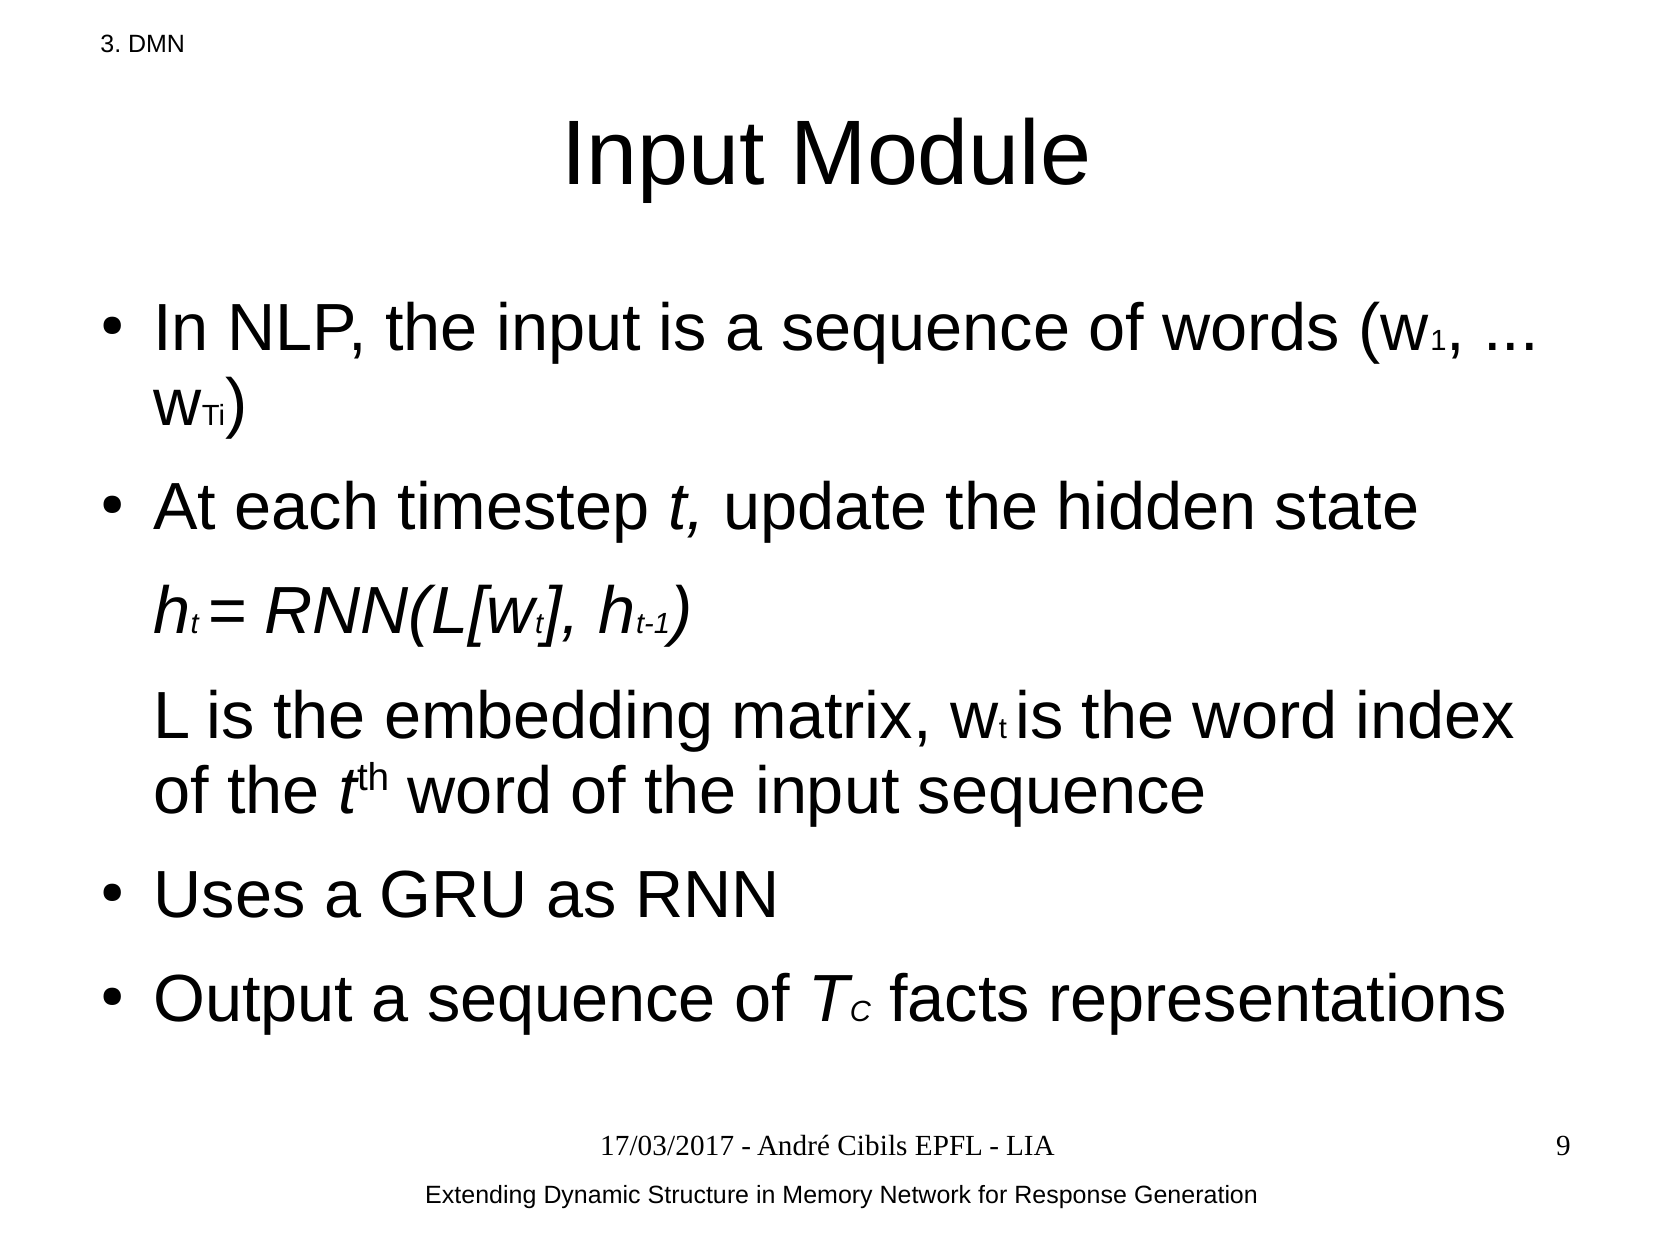

3. DMN
# Input Module
In NLP, the input is a sequence of words (w1, ... wTi)
At each timestep t, update the hidden state
ht = RNN(L[wt], ht-1)
L is the embedding matrix, wt is the word index of the tth word of the input sequence
Uses a GRU as RNN
Output a sequence of TC facts representations
17/03/2017 - André Cibils EPFL - LIA
9
Extending Dynamic Structure in Memory Network for Response Generation